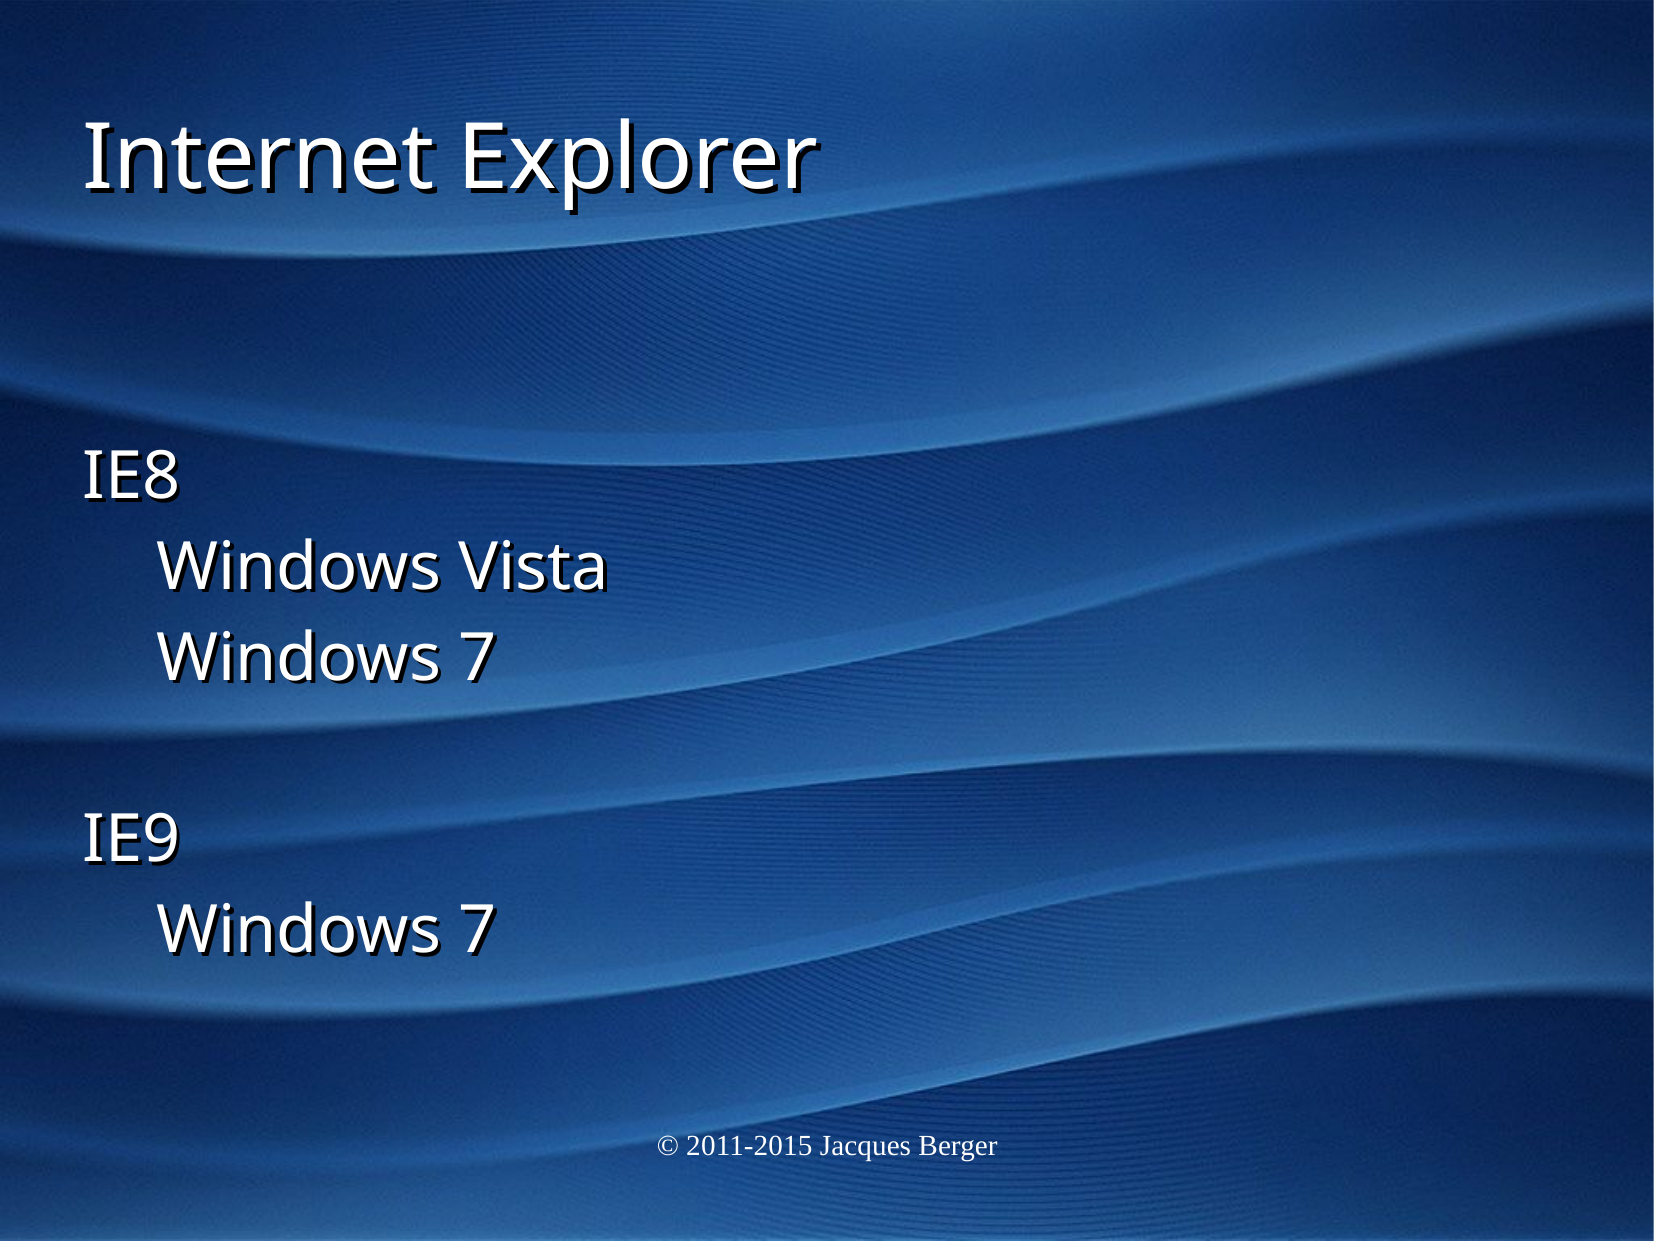

# Internet Explorer
IE8
	Windows Vista
	Windows 7
IE9
	Windows 7
© 2011-2015 Jacques Berger